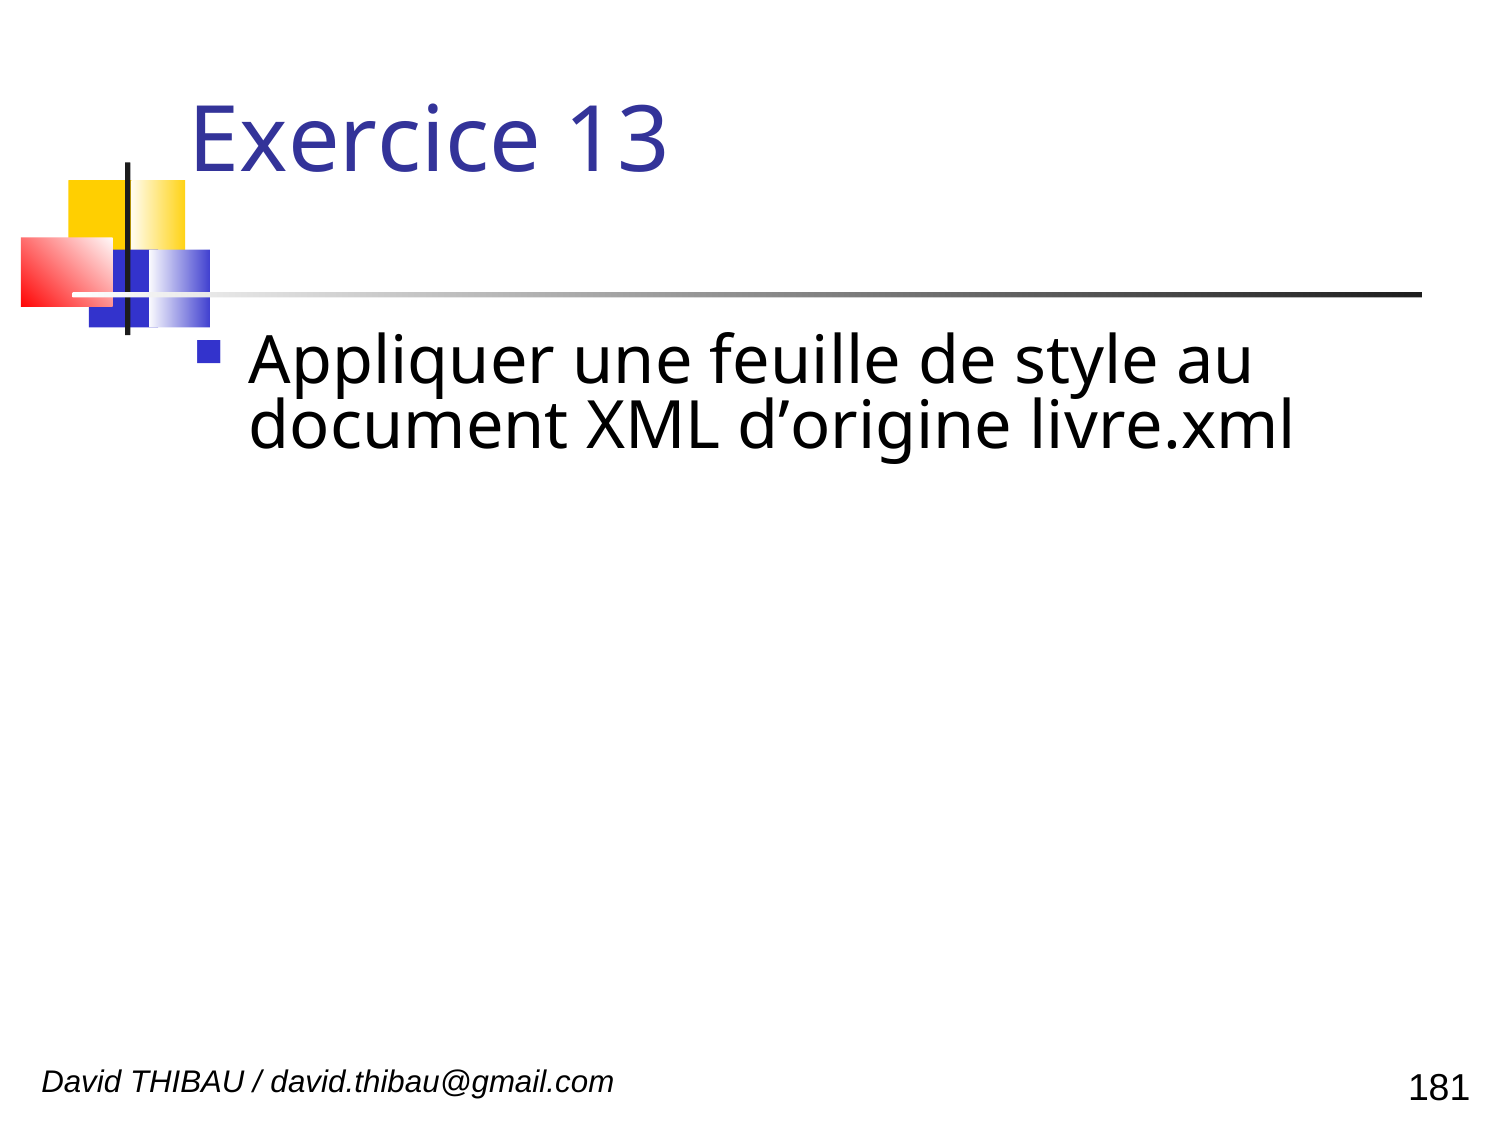

# Exercice 13
Appliquer une feuille de style au document XML d’origine livre.xml